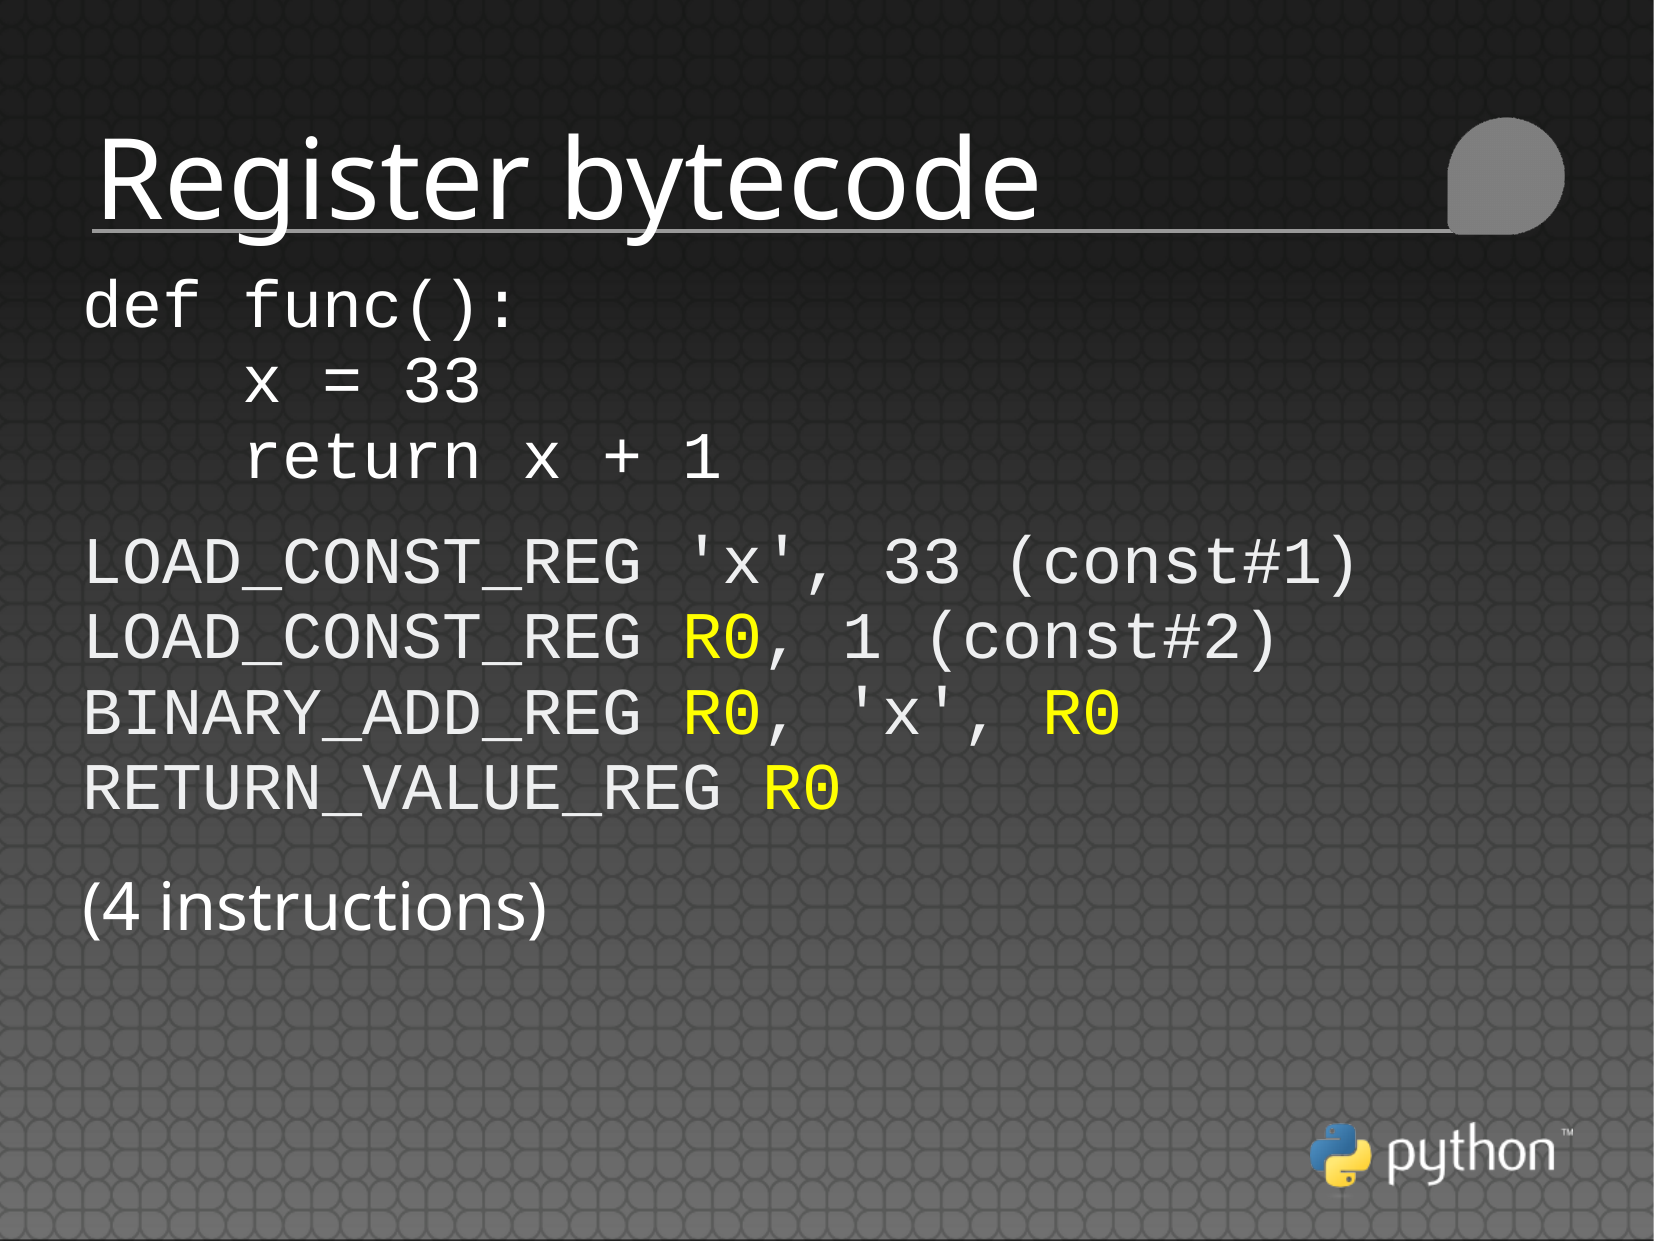

Register bytecode
# def func(): x = 33 return x + 1
LOAD_CONST_REG 'x', 33 (const#1)
LOAD_CONST_REG R0, 1 (const#2)
BINARY_ADD_REG R0, 'x', R0
RETURN_VALUE_REG R0
(4 instructions)